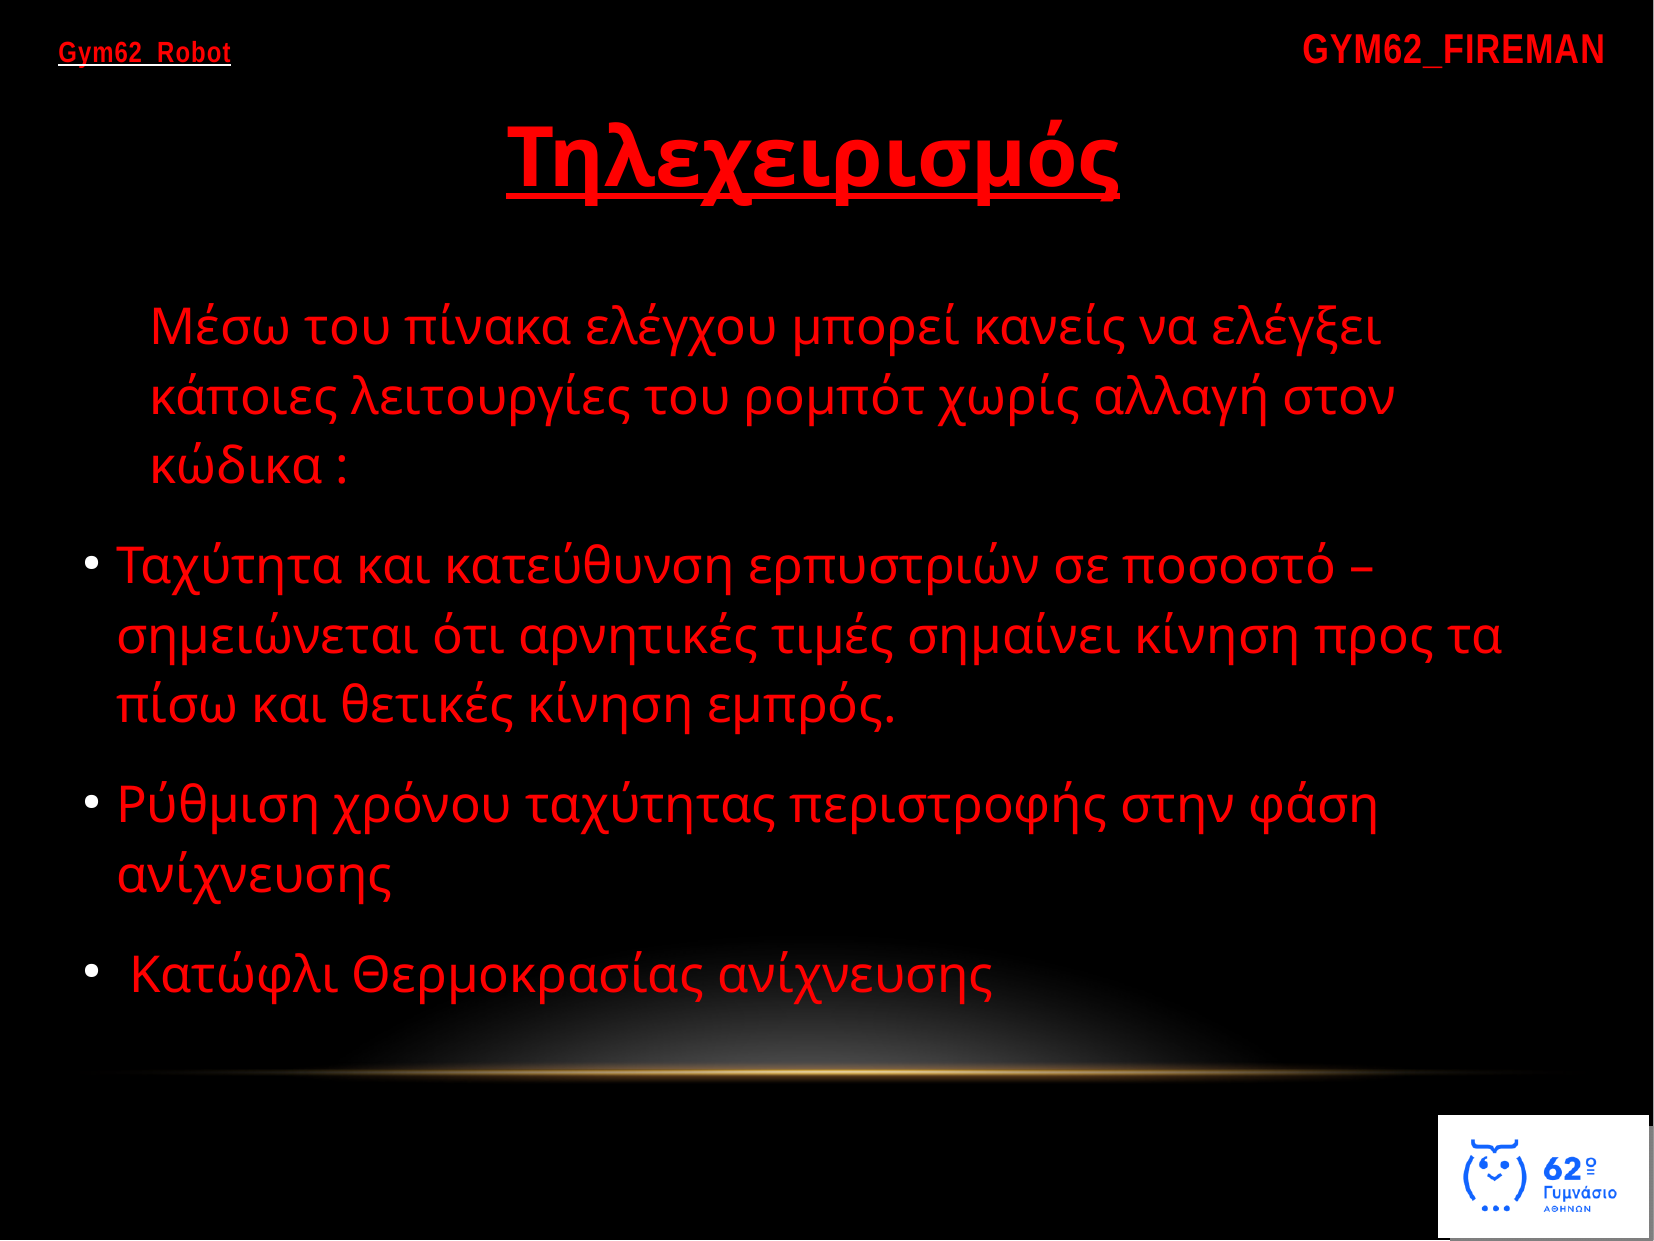

Gym62_Robot
Gym62_FireMan
# Τηλεχειρισμός
Μέσω του πίνακα ελέγχου μπορεί κανείς να ελέγξει κάποιες λειτουργίες του ρομπότ χωρίς αλλαγή στον κώδικα :
Ταχύτητα και κατεύθυνση ερπυστριών σε ποσοστό – σημειώνεται ότι αρνητικές τιμές σημαίνει κίνηση προς τα πίσω και θετικές κίνηση εμπρός.
Ρύθμιση χρόνου ταχύτητας περιστροφής στην φάση ανίχνευσης
 Κατώφλι Θερμοκρασίας ανίχνευσης